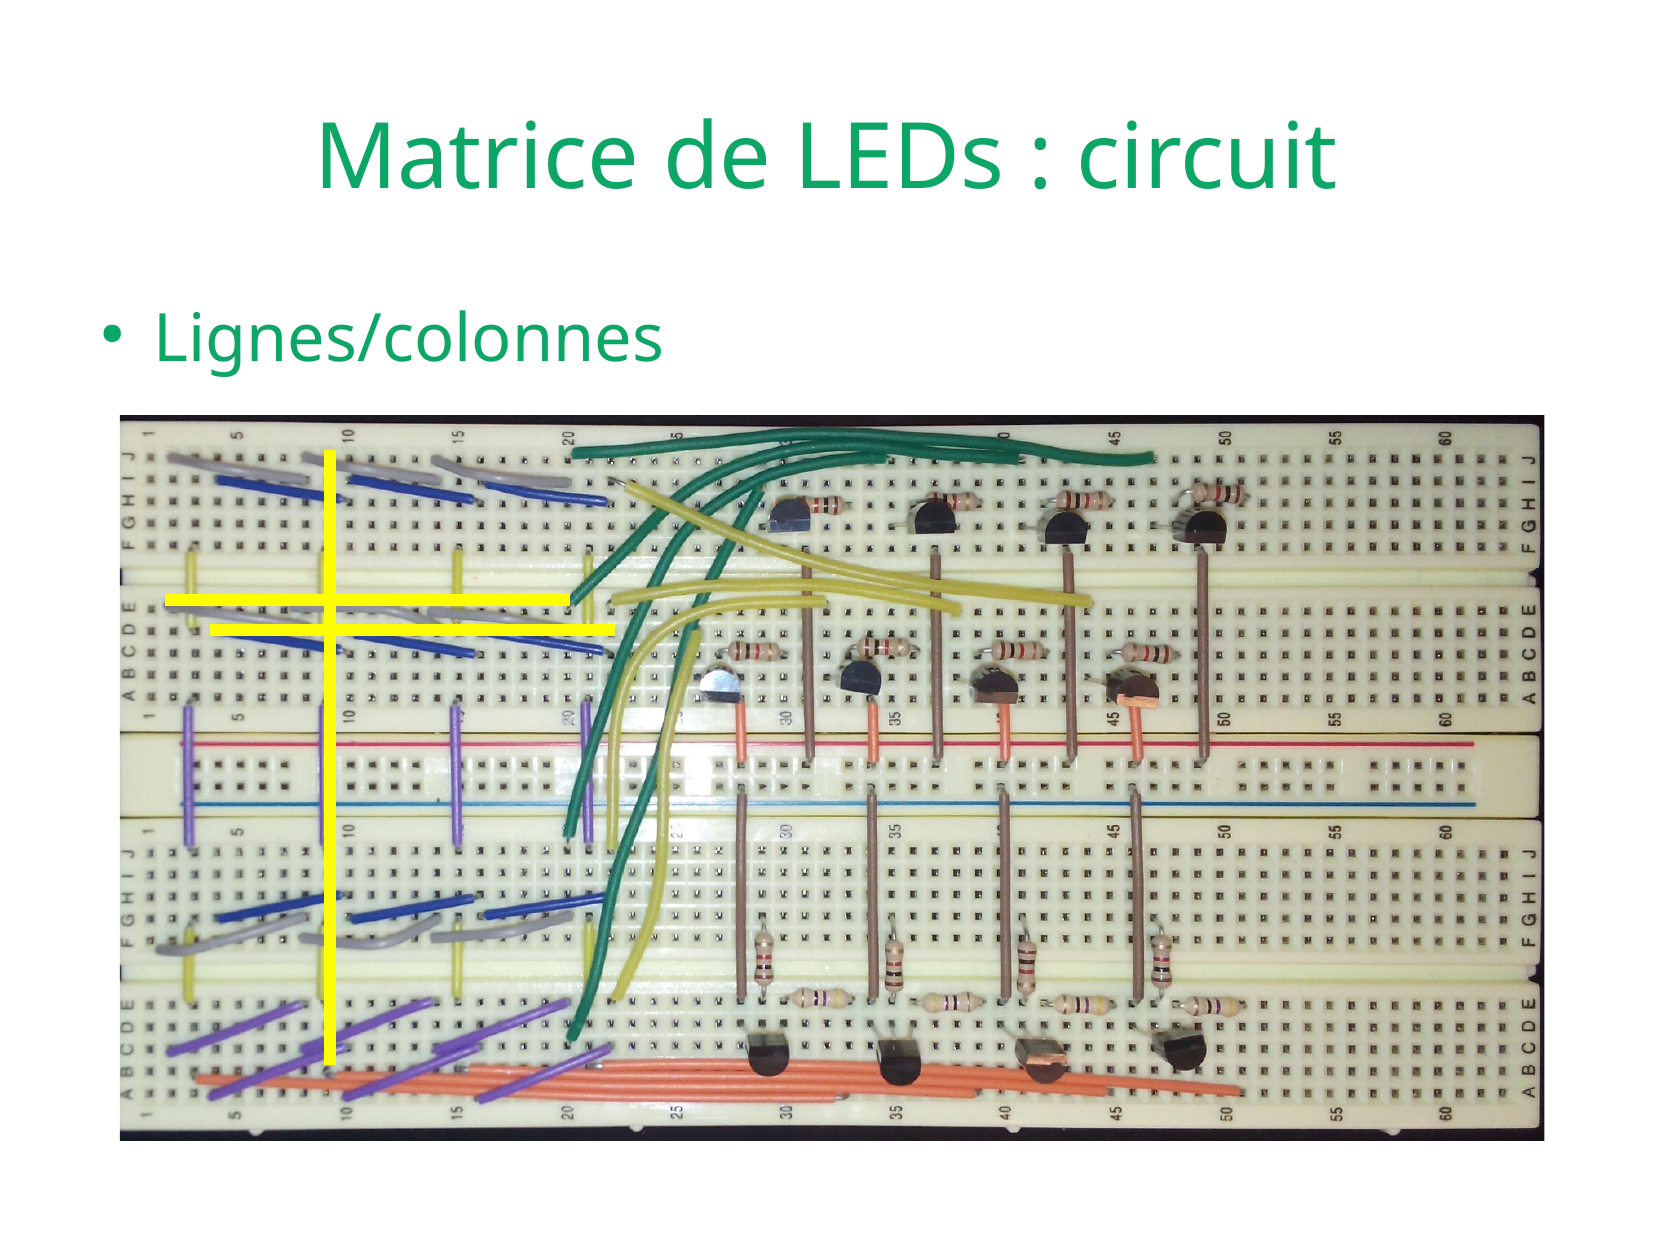

# Matrice de LEDs : circuit
Lignes/colonnes